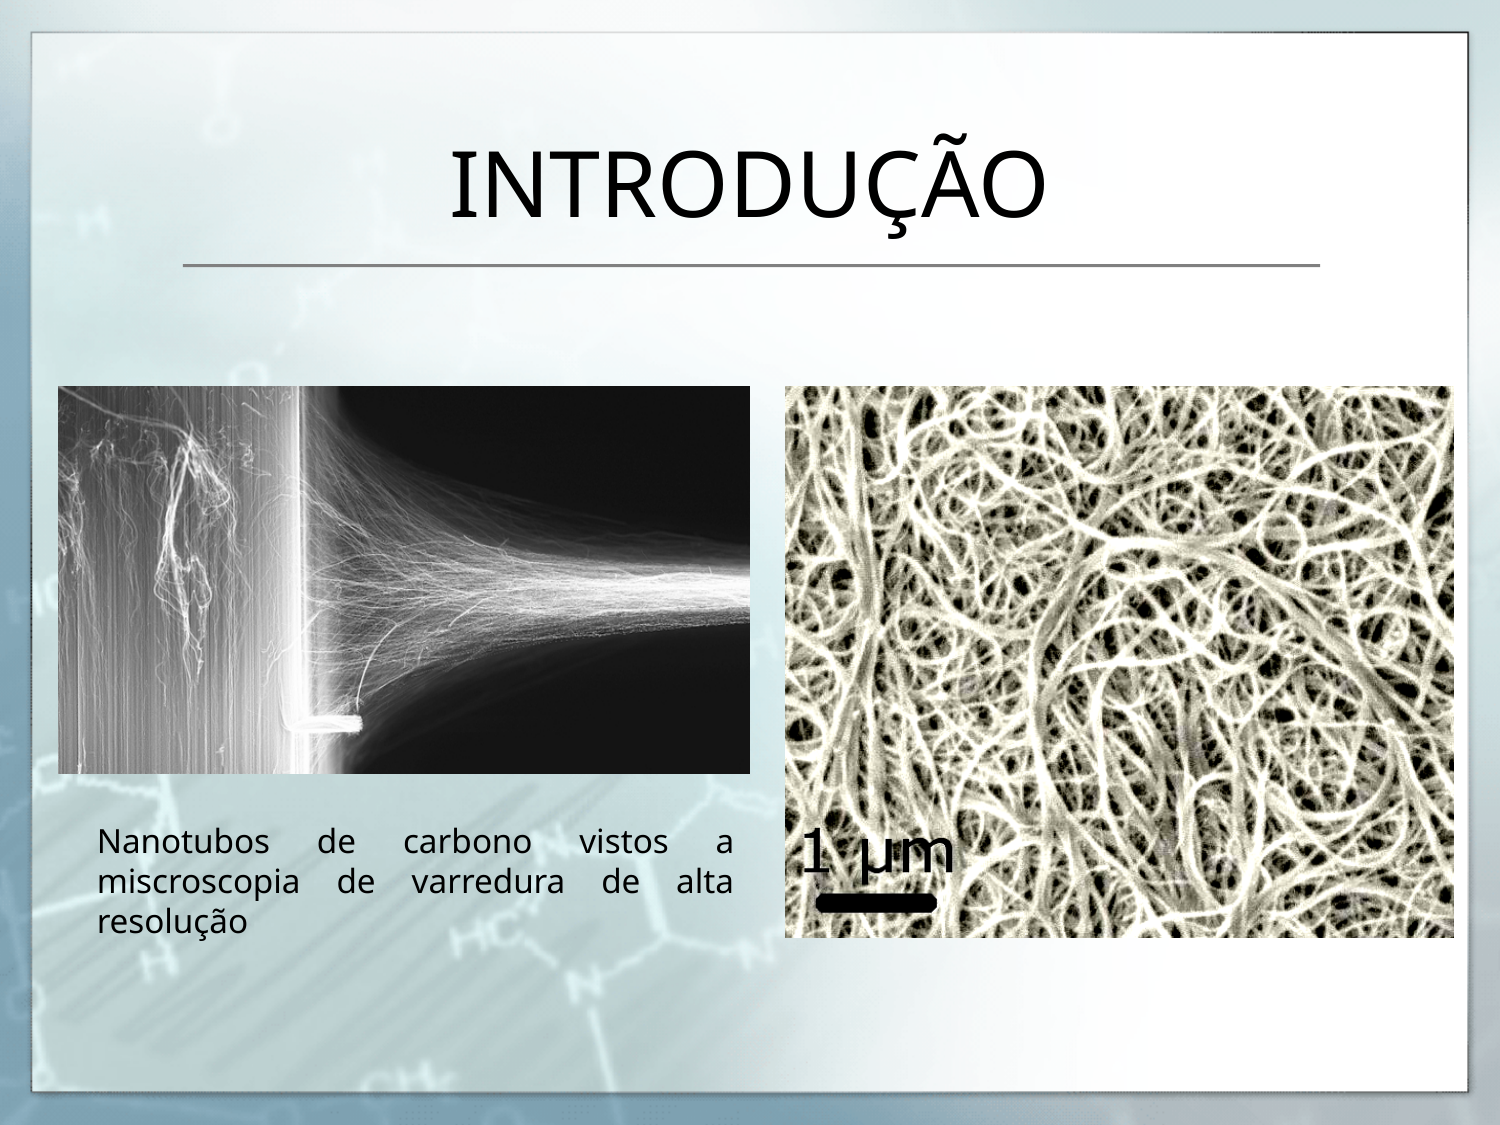

INTRODUÇÃO
Nanotubos de carbono vistos a miscroscopia de varredura de alta resolução